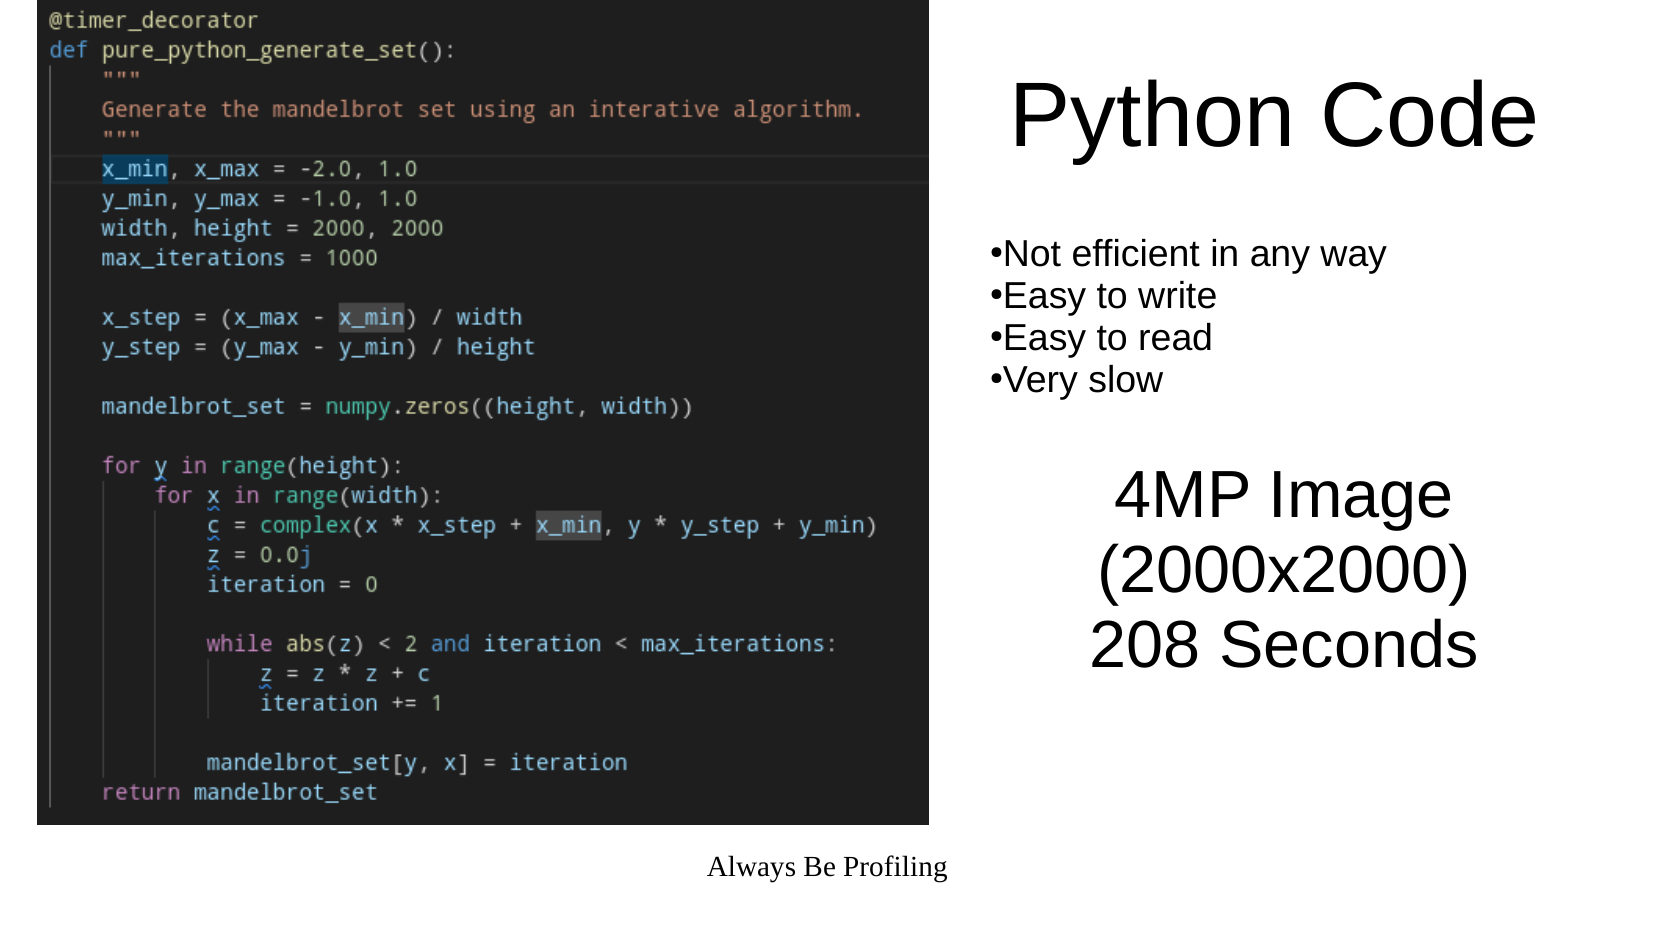

# Python Code
Not efficient in any way
Easy to write
Easy to read
Very slow
4MP Image (2000x2000)
208 Seconds
Always Be Profiling